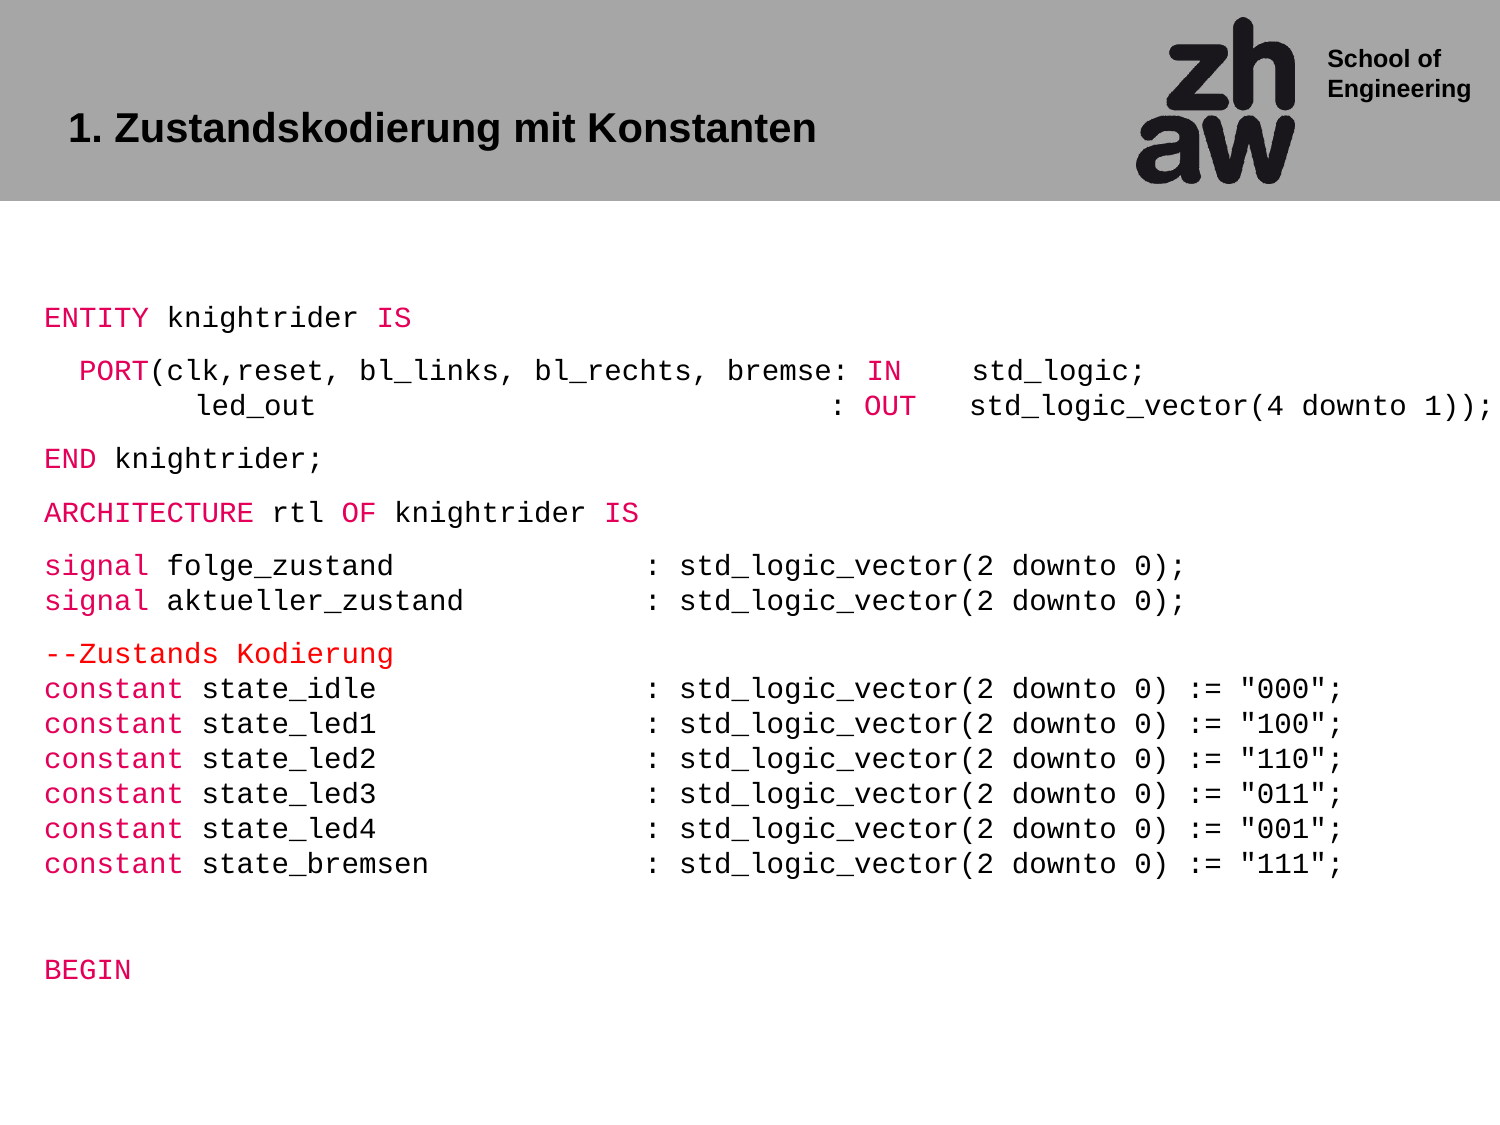

# 1. Zustandskodierung mit Konstanten
ENTITY knightrider IS
 PORT(clk,reset, bl_links, bl_rechts, bremse: IN std_logic;
	led_out 			 : OUT std_logic_vector(4 downto 1));
END knightrider;
ARCHITECTURE rtl OF knightrider IS
signal folge_zustand		: std_logic_vector(2 downto 0);
signal aktueller_zustand		: std_logic_vector(2 downto 0);
--Zustands Kodierung
constant state_idle 		: std_logic_vector(2 downto 0) := "000";
constant state_led1 		: std_logic_vector(2 downto 0) := "100";
constant state_led2 		: std_logic_vector(2 downto 0) := "110";
constant state_led3 		: std_logic_vector(2 downto 0) := "011";
constant state_led4 		: std_logic_vector(2 downto 0) := "001";
constant state_bremsen 		: std_logic_vector(2 downto 0) := "111";
BEGIN